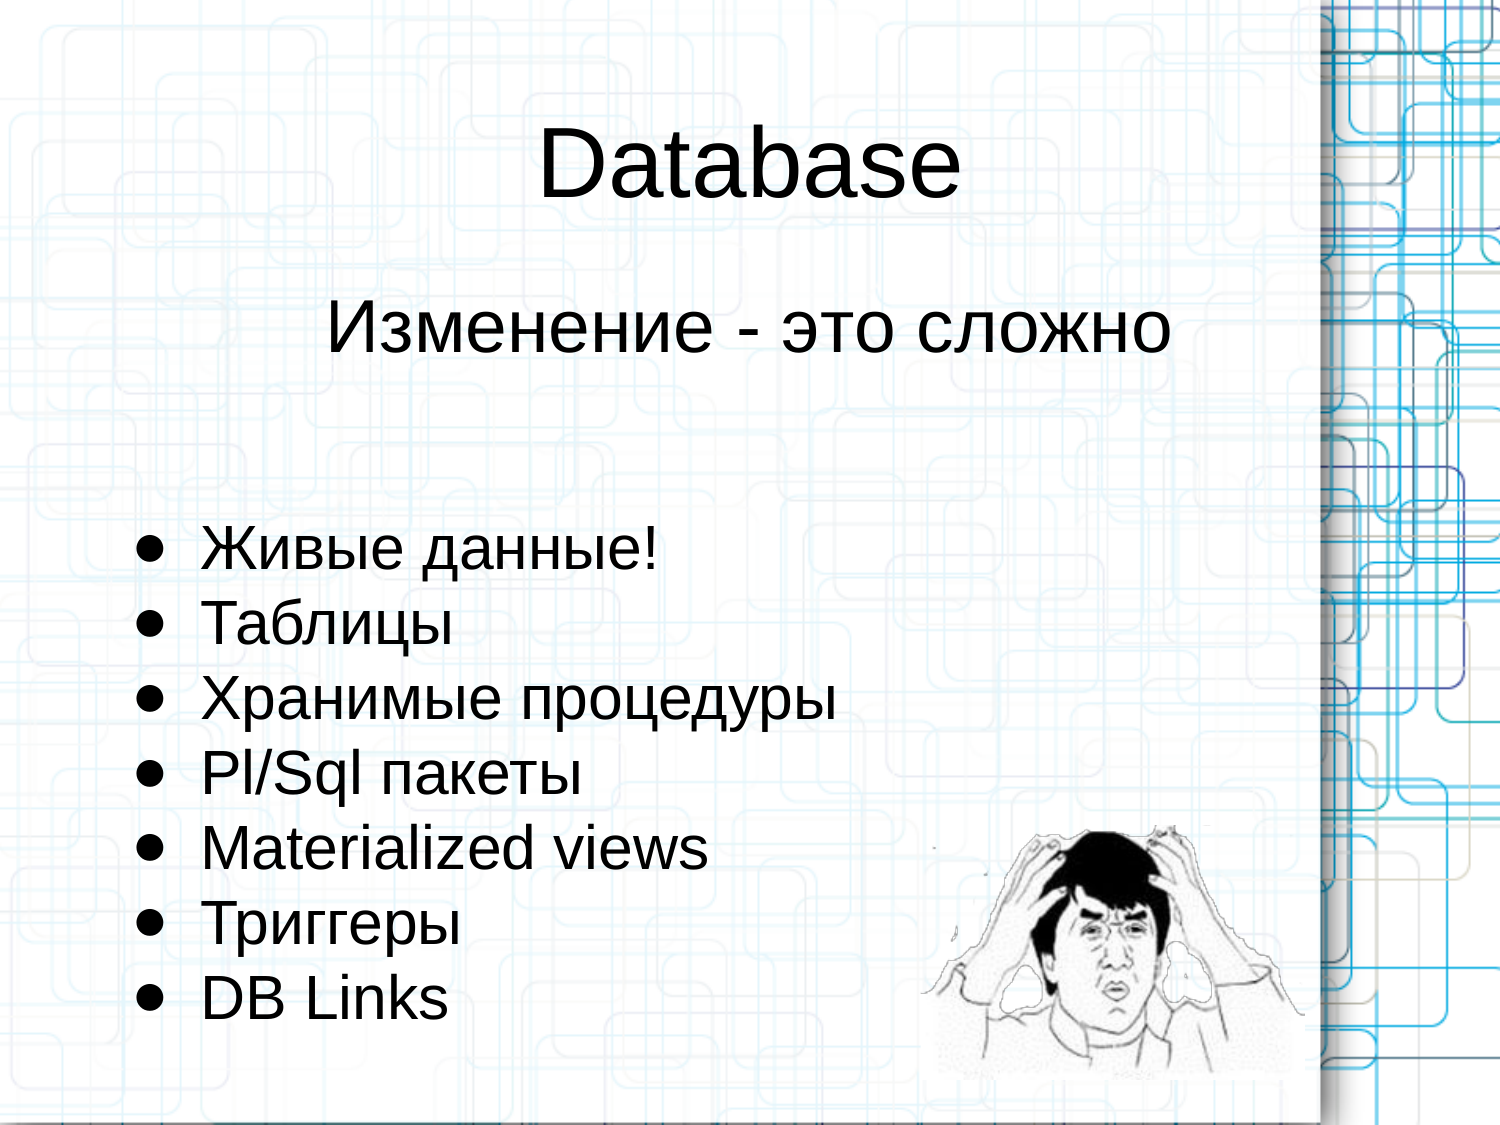

# Database
Изменение - это сложно
Живые данные!
Таблицы
Хранимые процедуры
Pl/Sql пакеты
Materialized views
Триггеры
DB Links